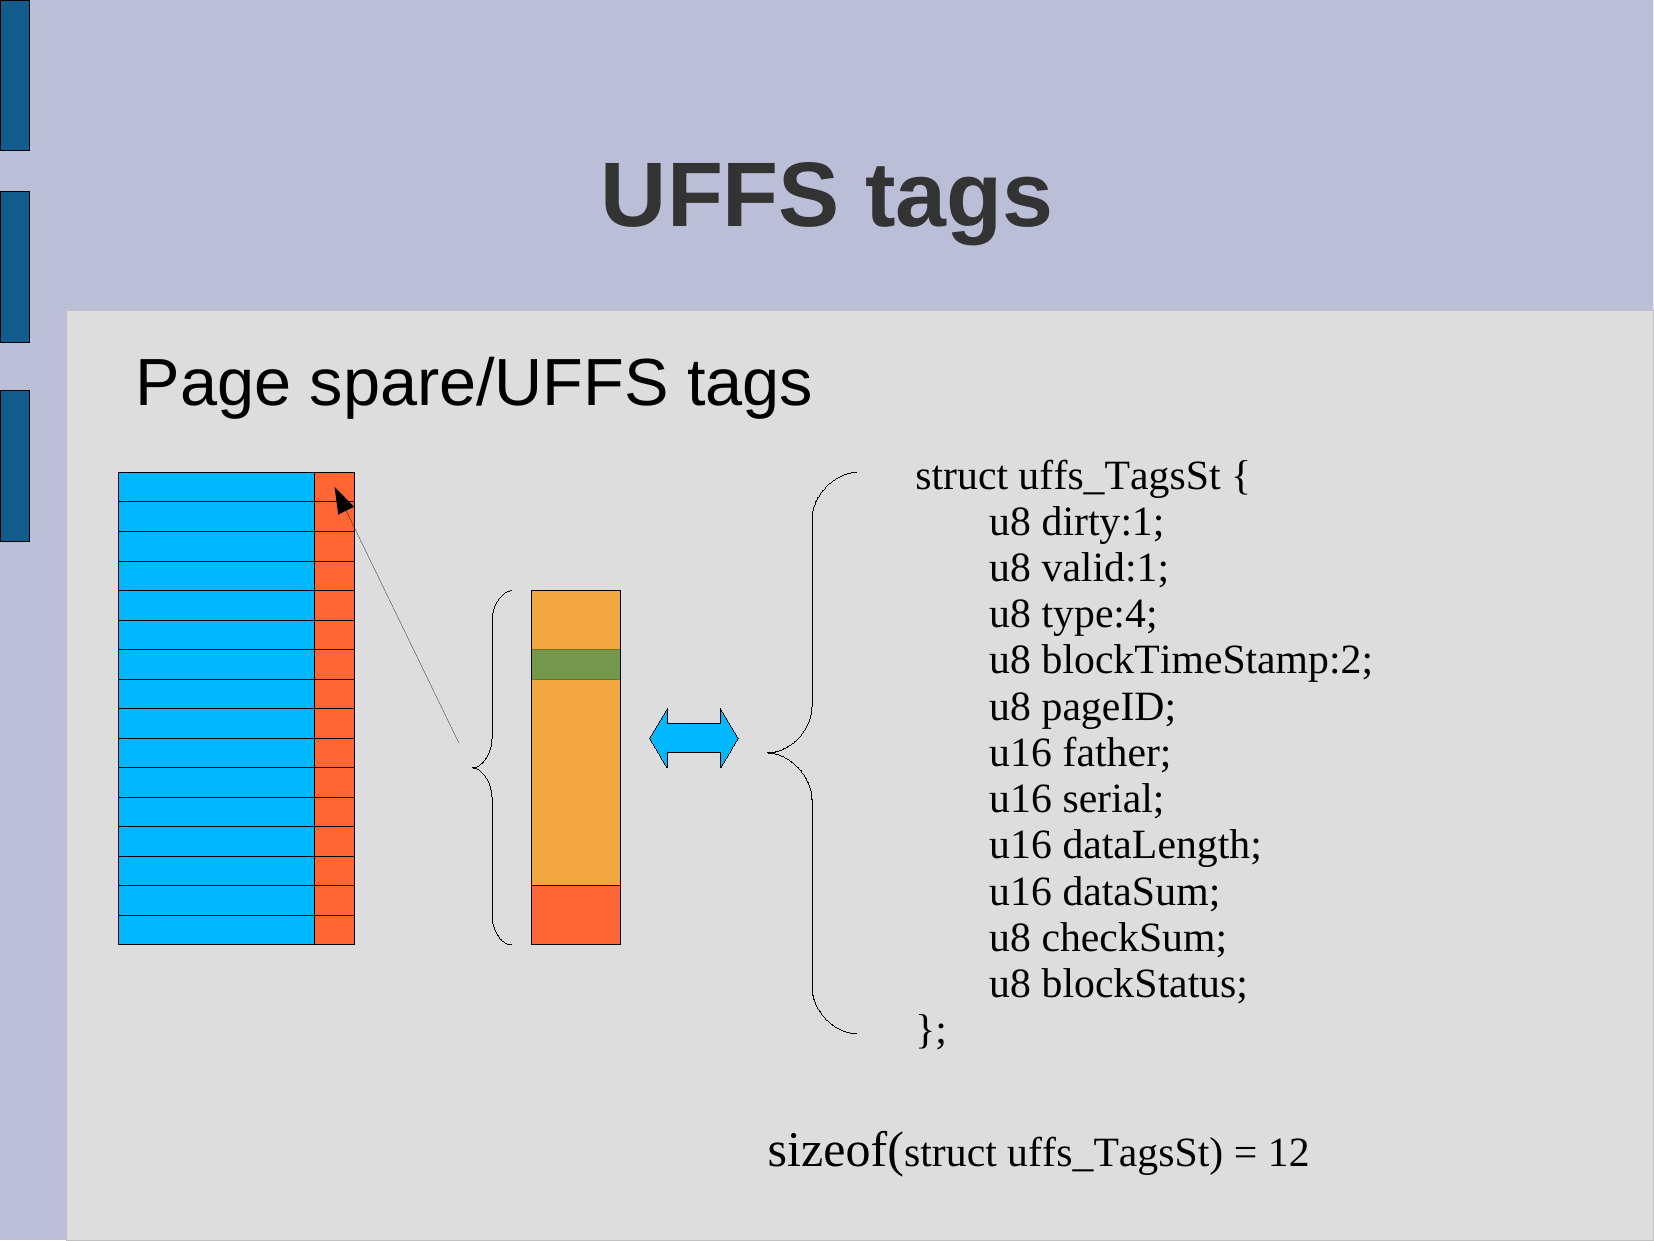

# UFFS tags
Page spare/UFFS tags
struct uffs_TagsSt {
	u8 dirty:1;
	u8 valid:1;
	u8 type:4;
	u8 blockTimeStamp:2;
	u8 pageID;
	u16 father;
	u16 serial;
	u16 dataLength;
	u16 dataSum;
	u8 checkSum;
	u8 blockStatus;
};
sizeof(struct uffs_TagsSt) = 12